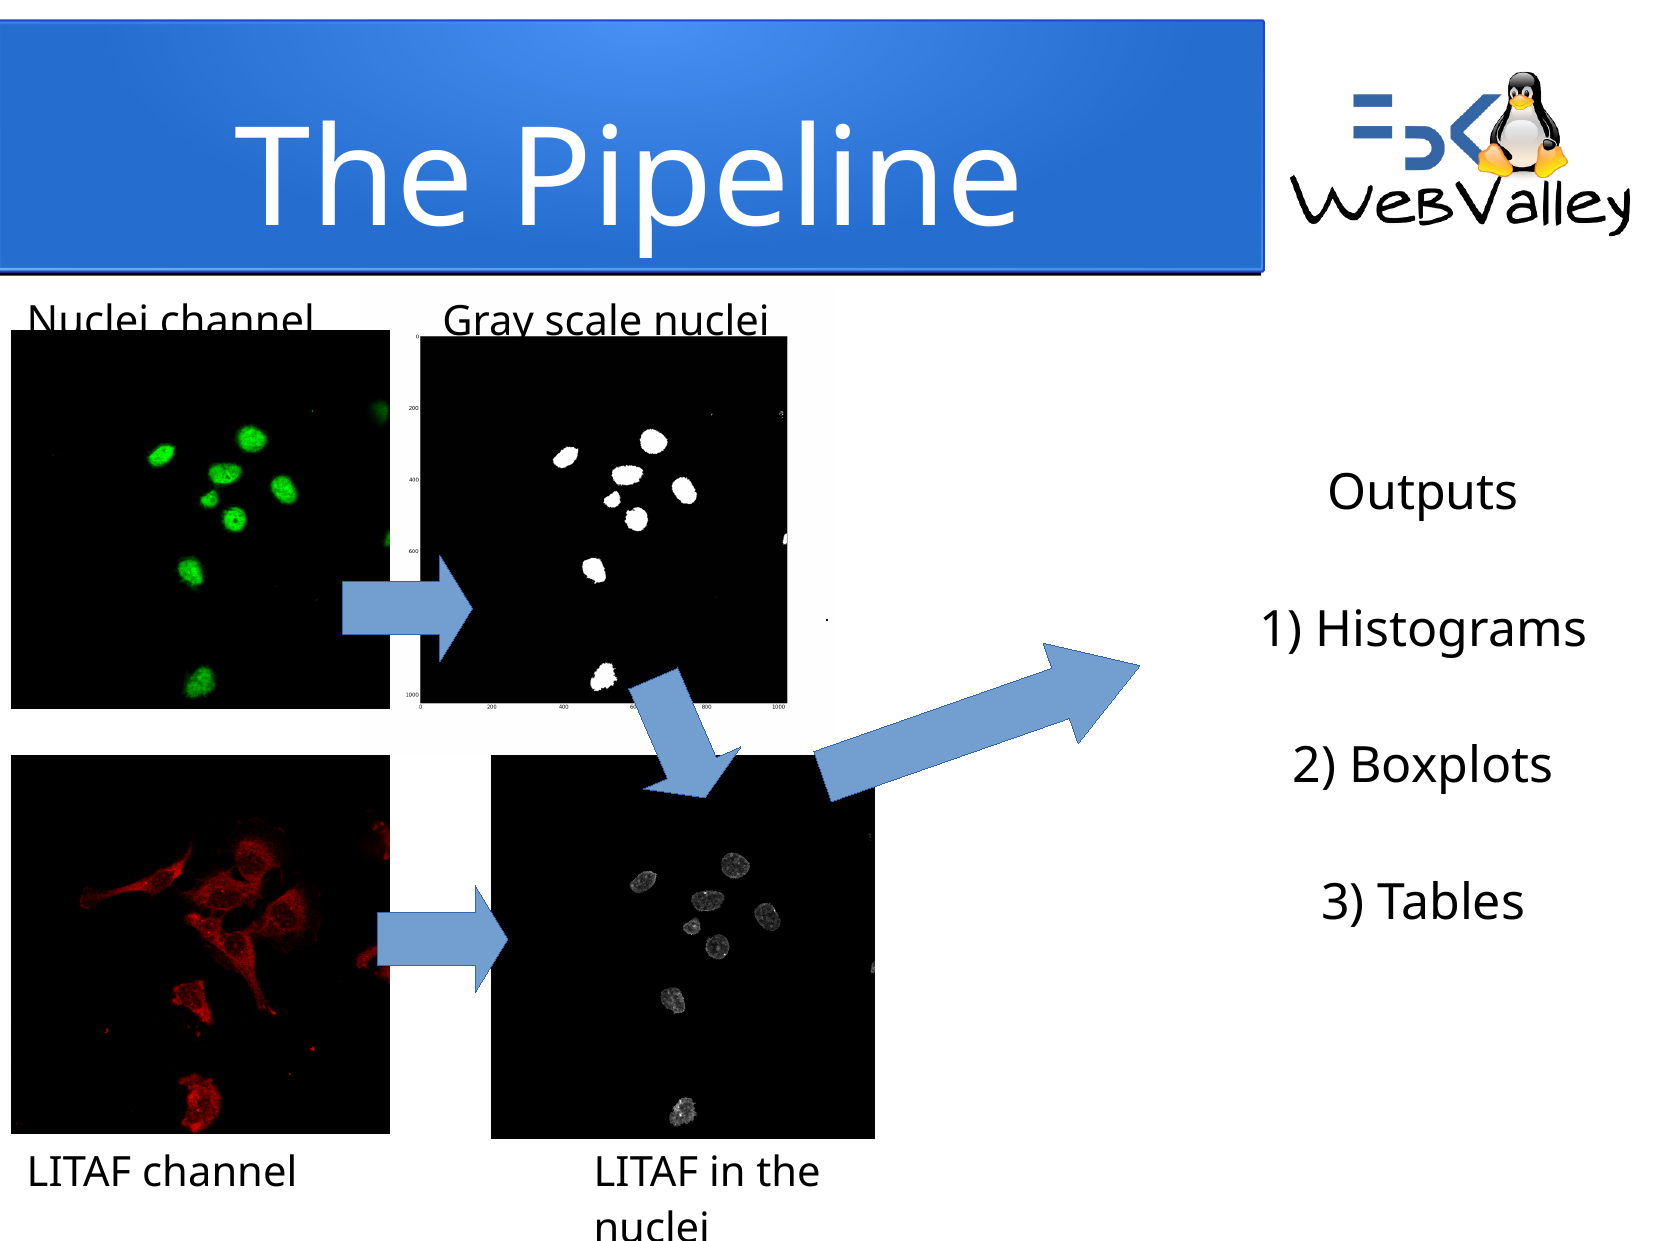

The Pipeline
Nuclei channel
Gray scale nuclei
Outputs
1) Histograms
2) Boxplots
3) Tables
LITAF channel
LITAF in the nuclei